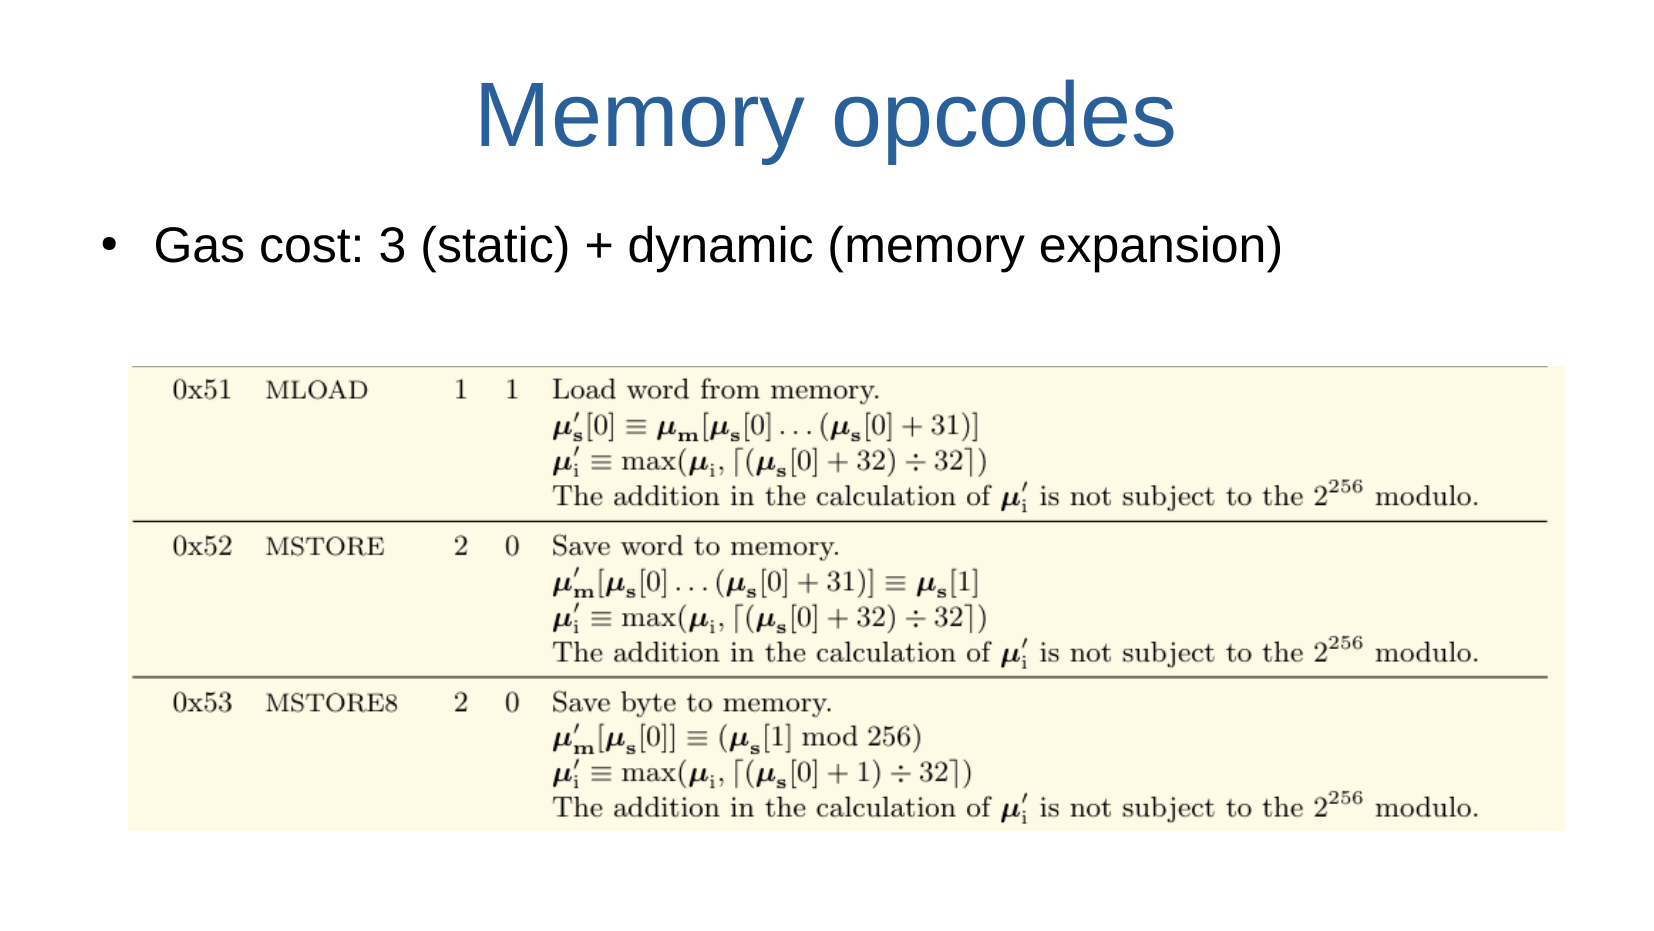

# Memory opcodes
Gas cost: 3 (static) + dynamic (memory expansion)